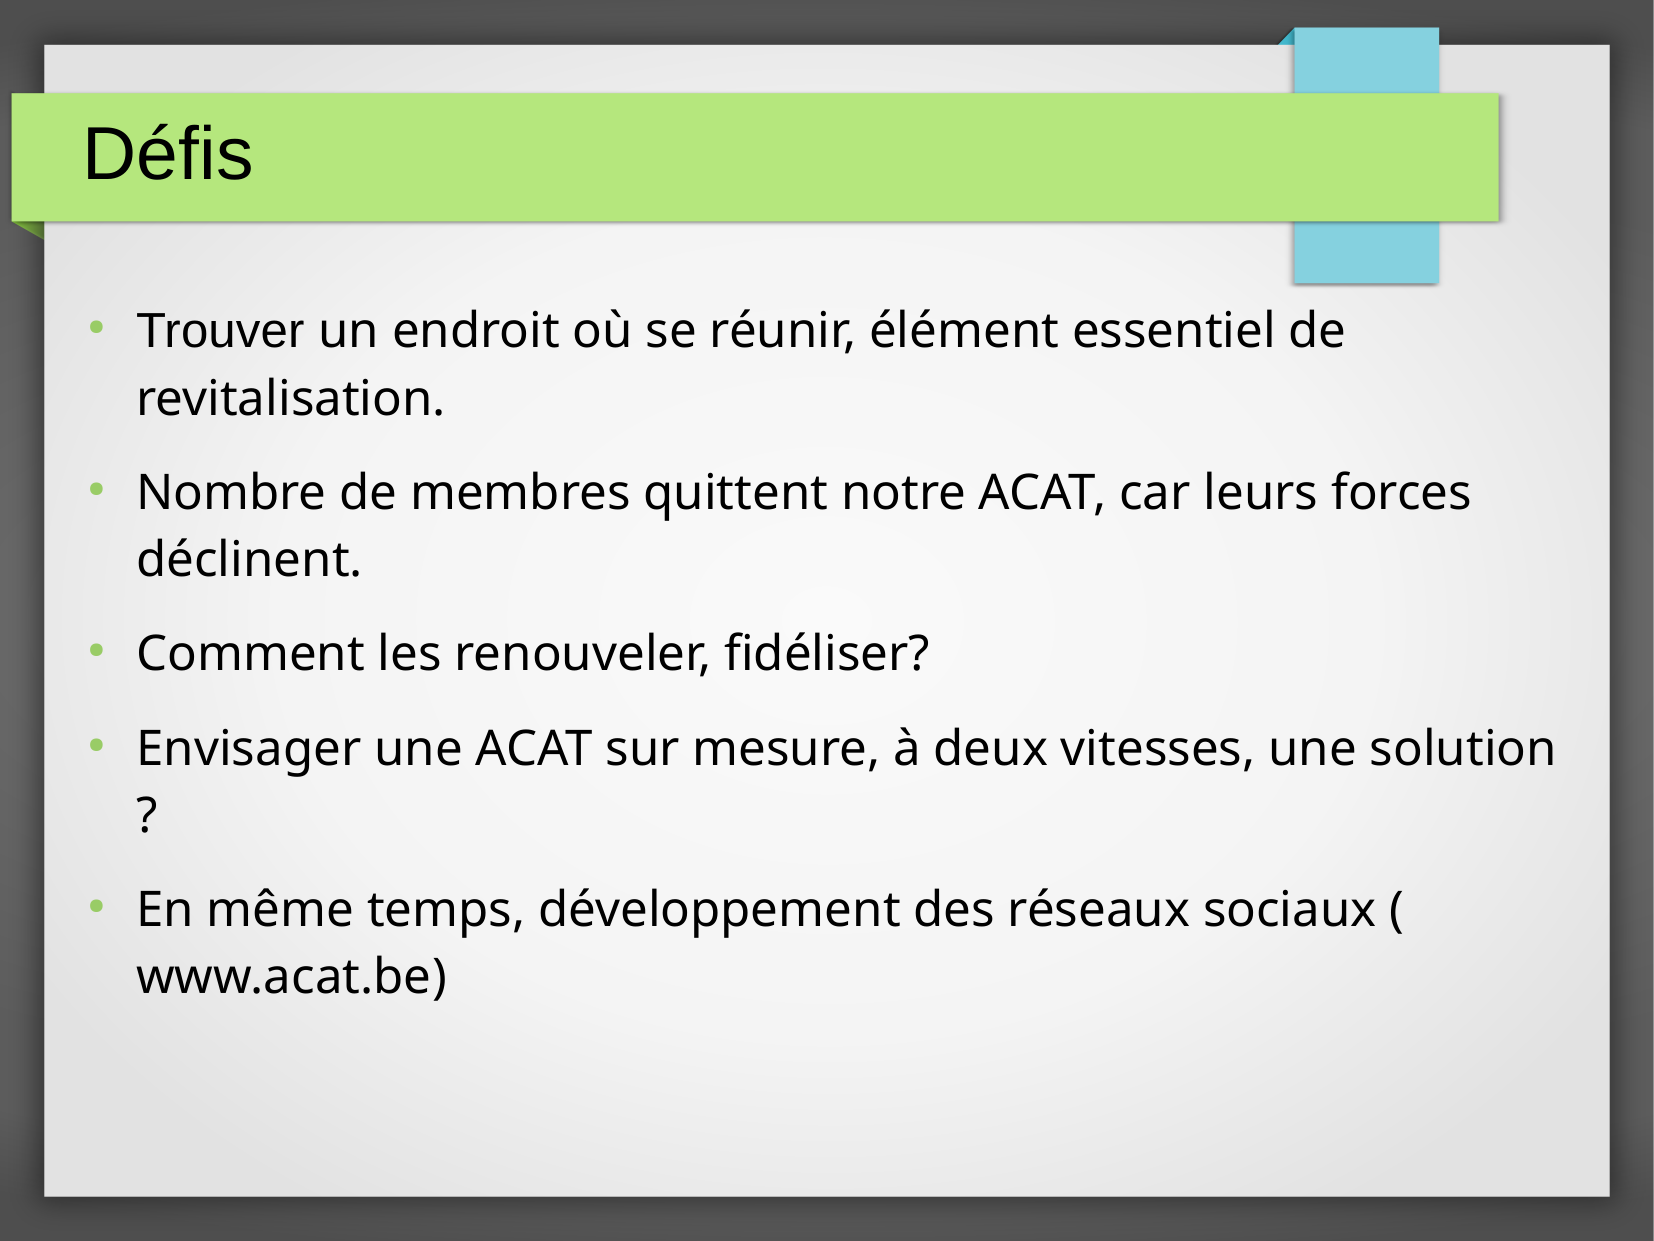

# Défis
Trouver un endroit où se réunir, élément essentiel de revitalisation.
Nombre de membres quittent notre ACAT, car leurs forces déclinent.
Comment les renouveler, fidéliser?
Envisager une ACAT sur mesure, à deux vitesses, une solution ?
En même temps, développement des réseaux sociaux (www.acat.be)